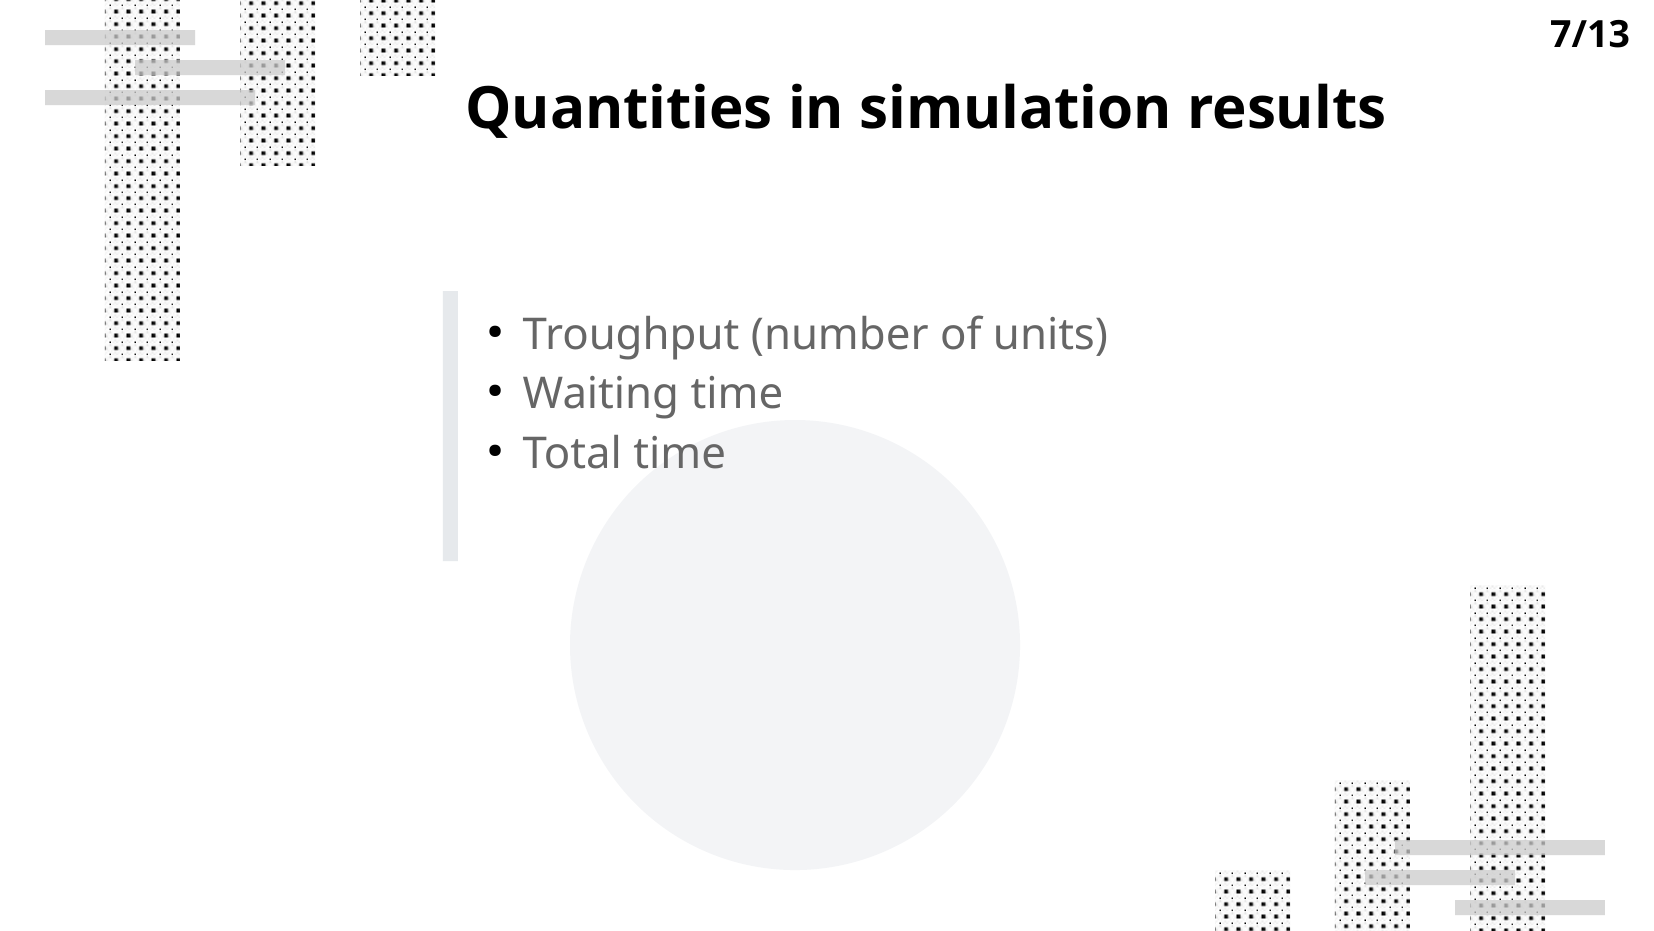

7/13
Quantities in simulation results
Troughput (number of units)
Waiting time
Total time